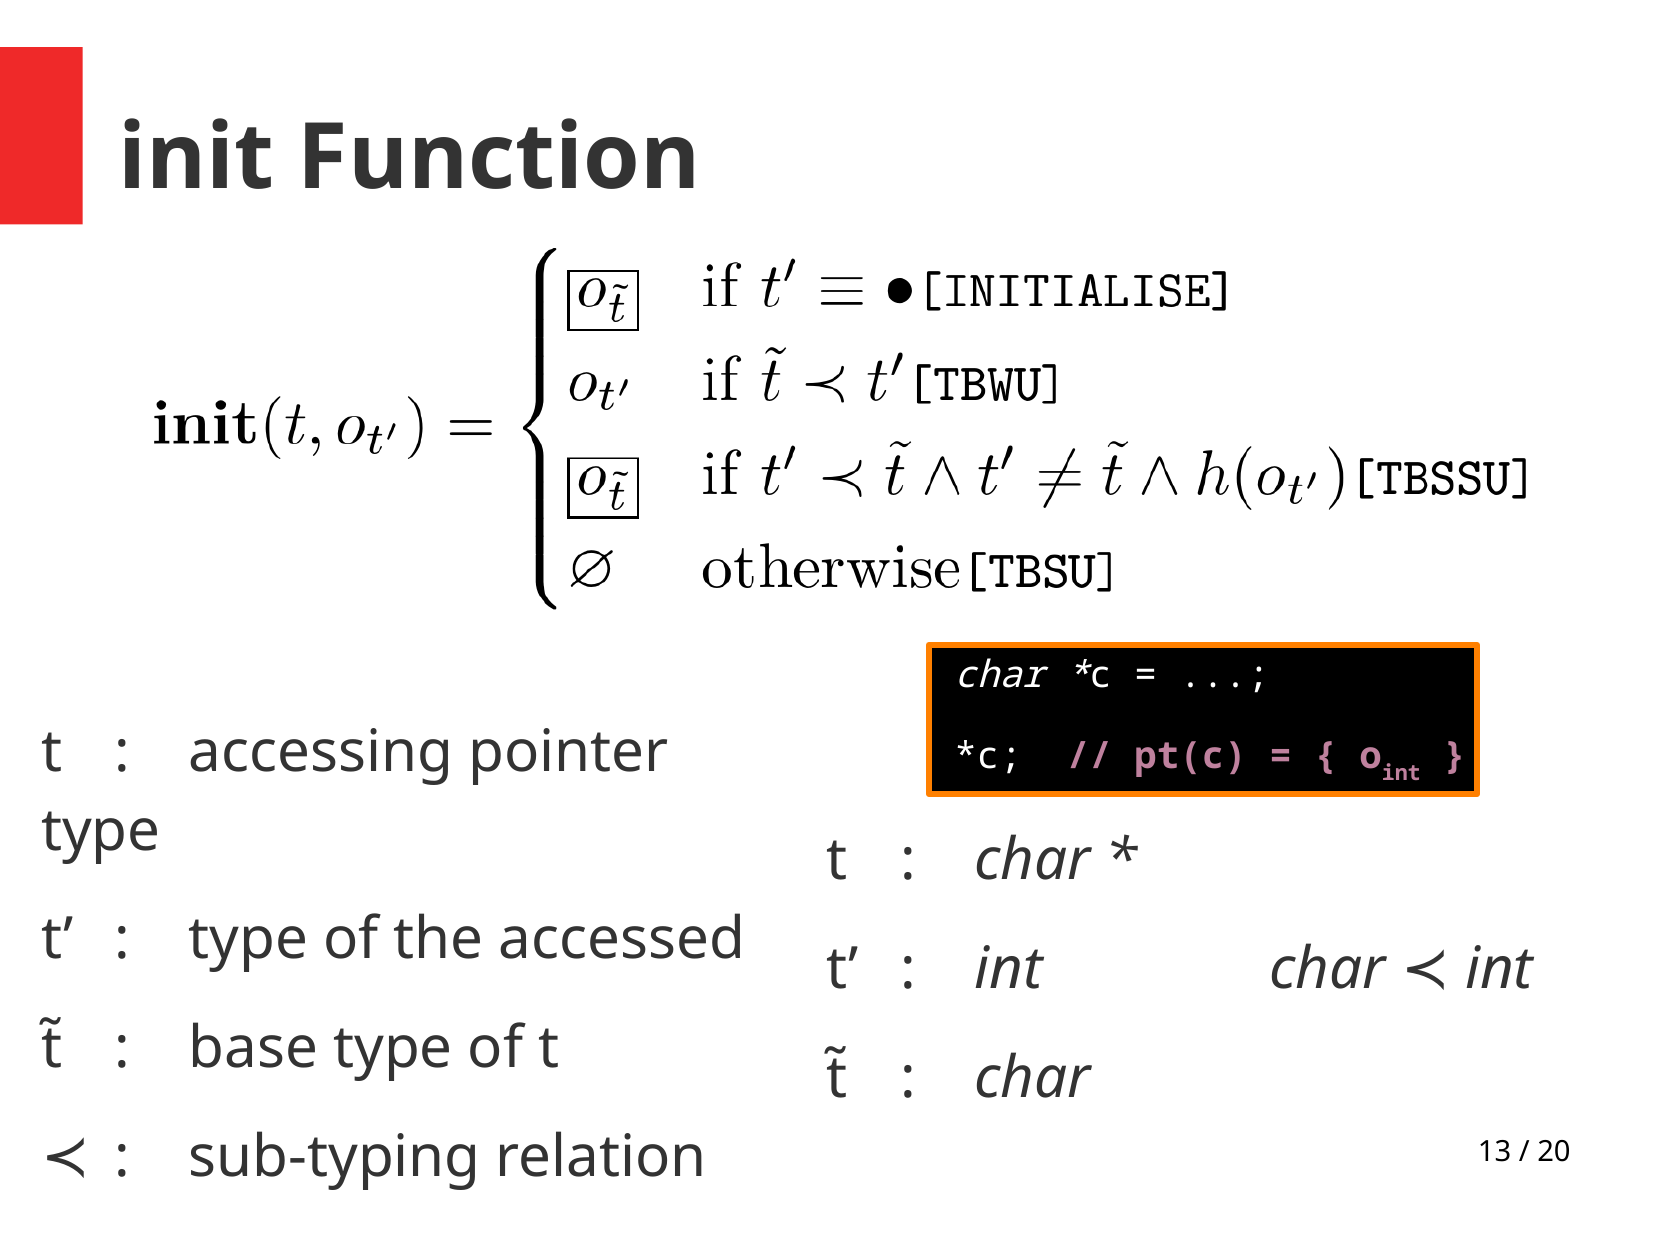

# init Function
 char *c = ...;
 *c; // pt(c) = { oint }
t	:	accessing pointer type
t’	:	type of the accessed
t̃	:	base type of t
≺	:	sub-typing relation
t	:	char *
t’	:	int				char ≺ int
t̃	:	char
13